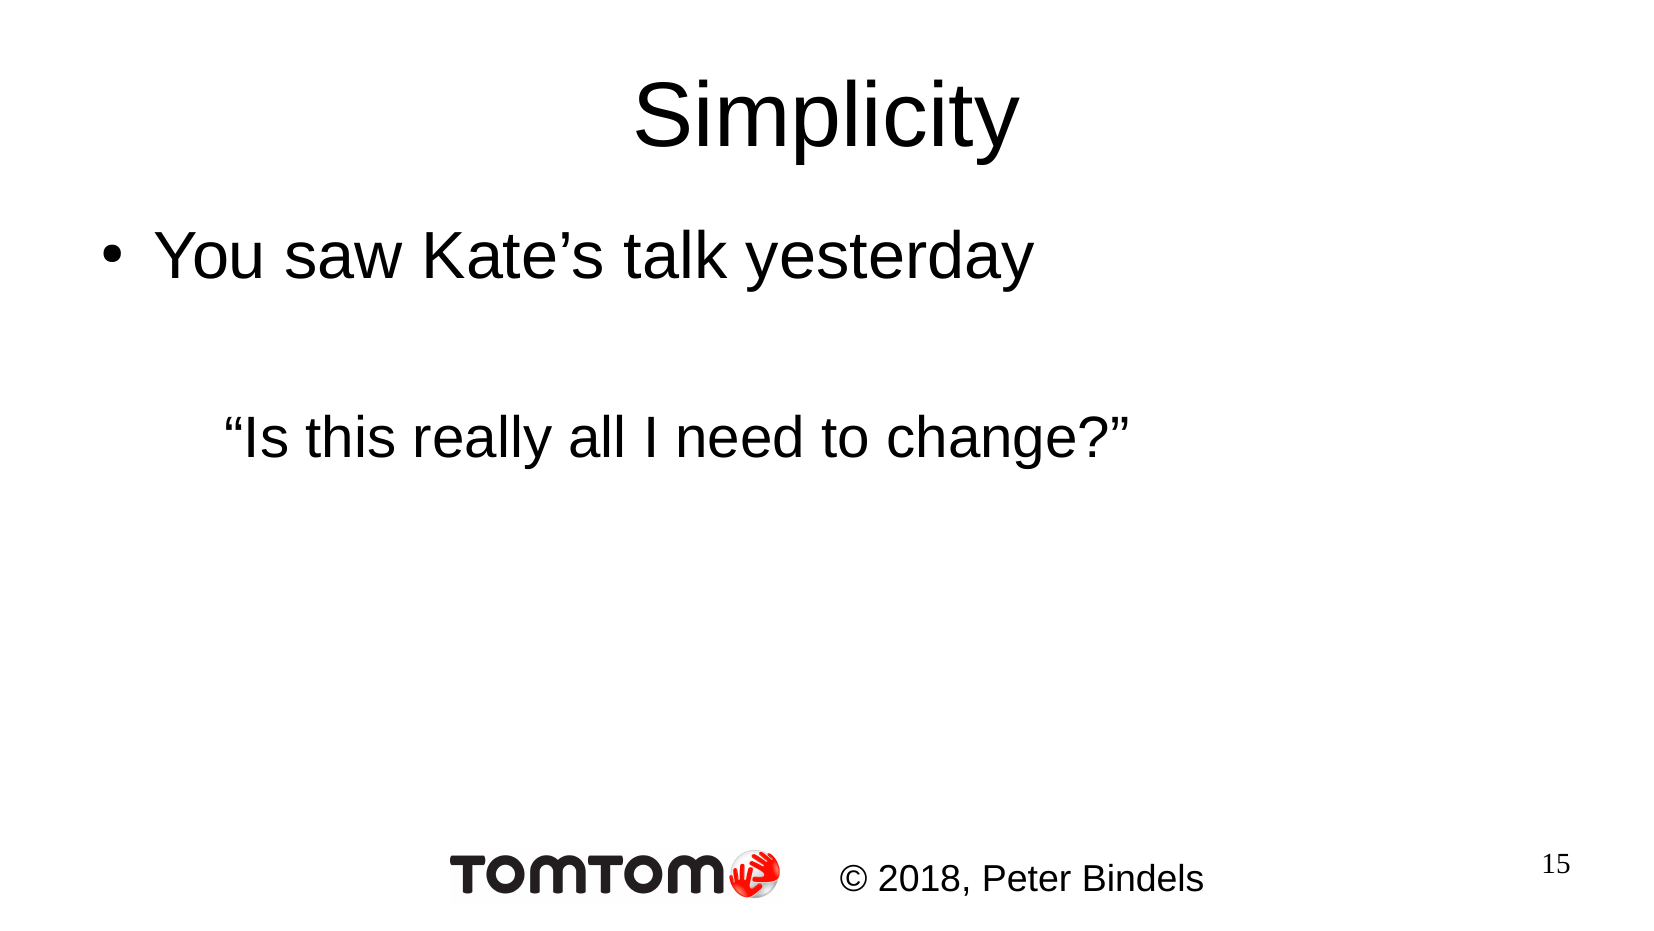

# Simplicity
You saw Kate’s talk yesterday
“Is this really all I need to change?”
15